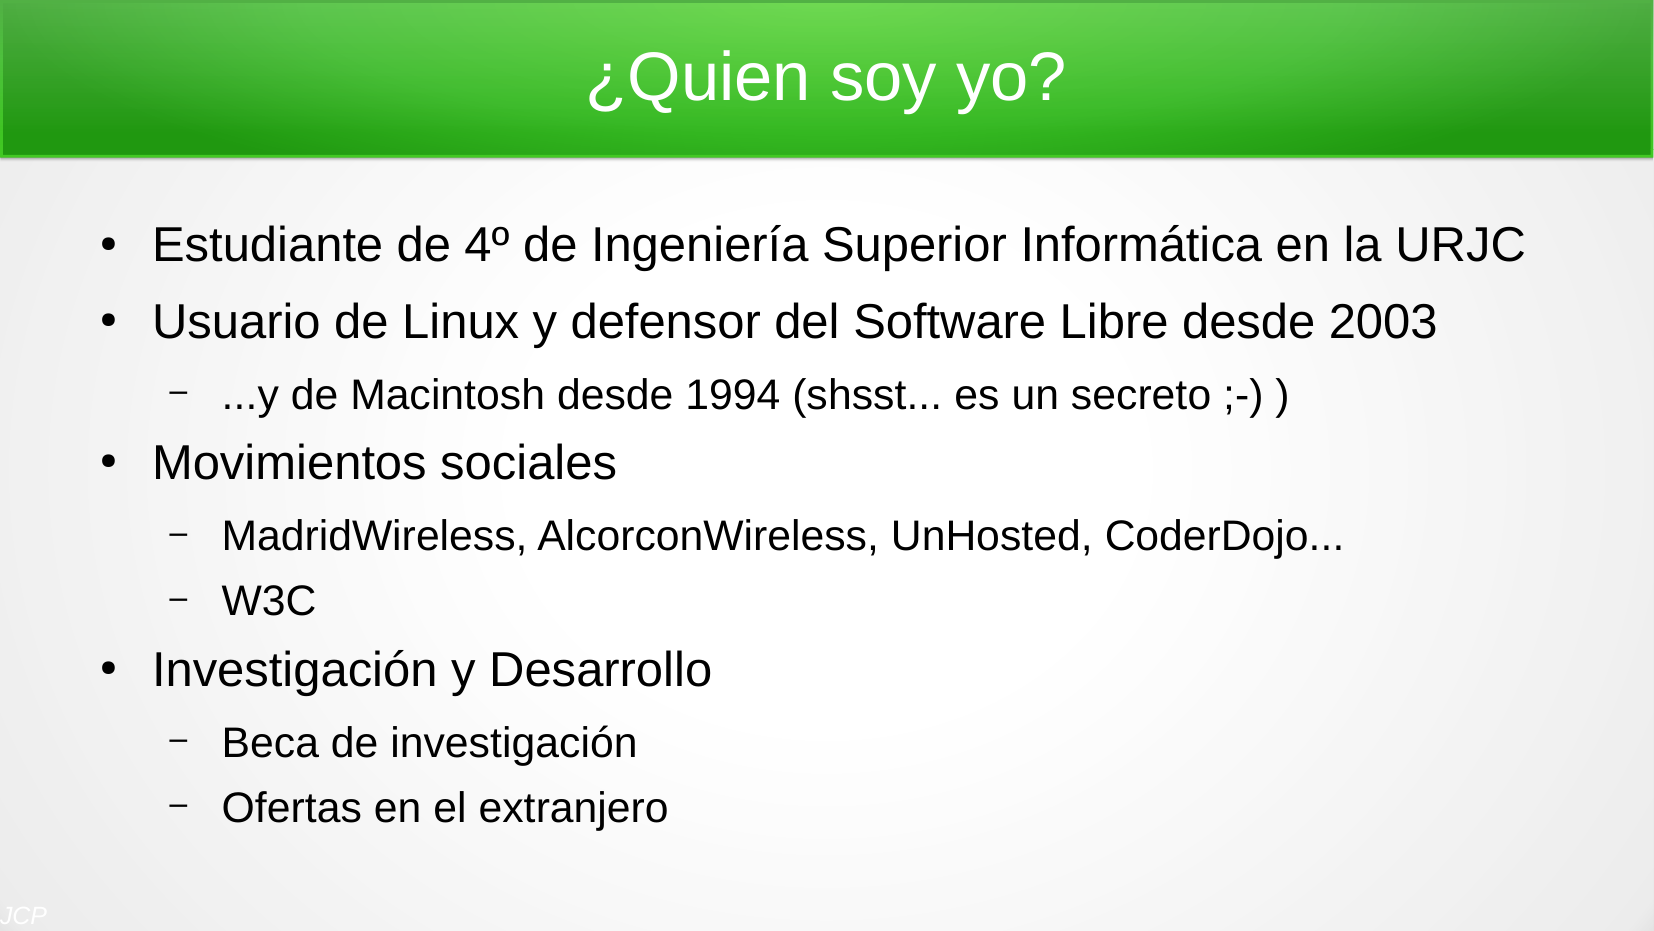

# ¿Quien soy yo?
Estudiante de 4º de Ingeniería Superior Informática en la URJC
Usuario de Linux y defensor del Software Libre desde 2003
...y de Macintosh desde 1994 (shsst... es un secreto ;-) )
Movimientos sociales
MadridWireless, AlcorconWireless, UnHosted, CoderDojo...
W3C
Investigación y Desarrollo
Beca de investigación
Ofertas en el extranjero
JCP